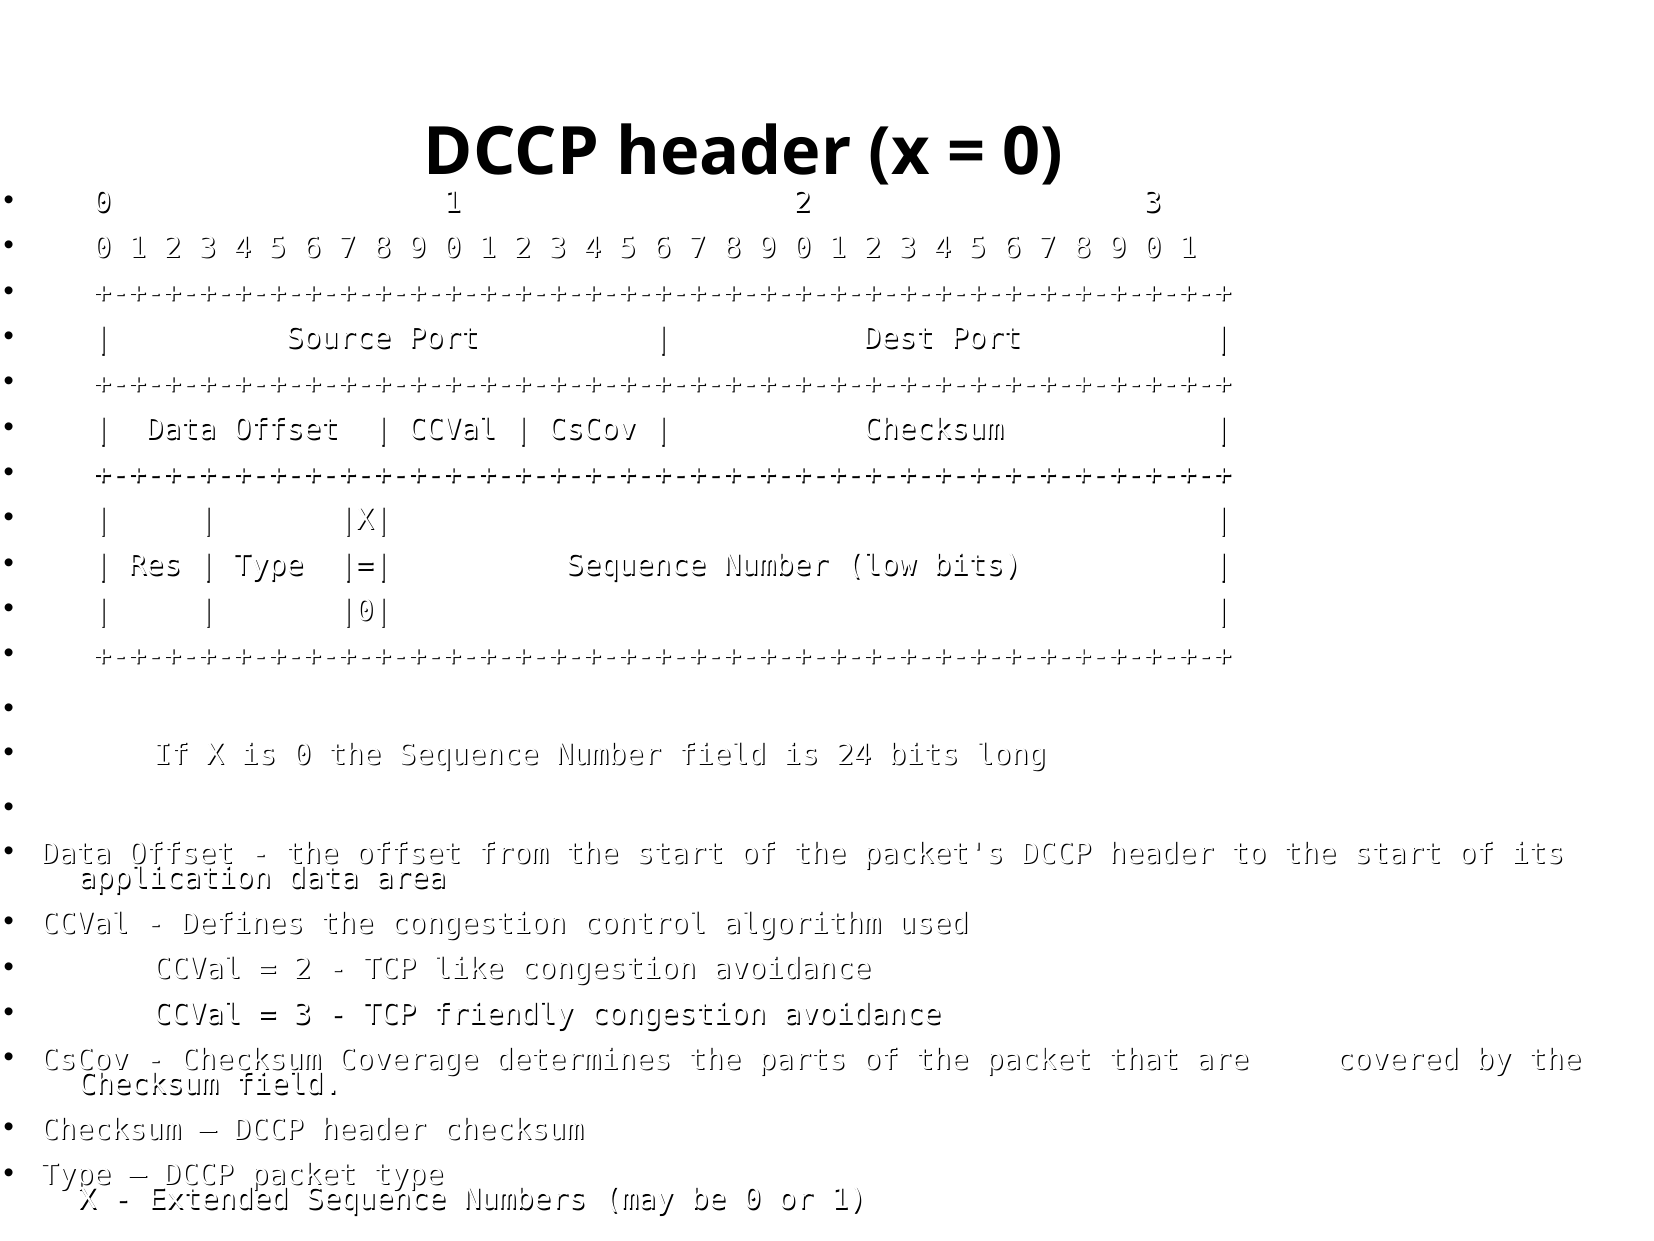

# DCCP header (x = 0)
 0 1 2 3
 0 1 2 3 4 5 6 7 8 9 0 1 2 3 4 5 6 7 8 9 0 1 2 3 4 5 6 7 8 9 0 1
 +-+-+-+-+-+-+-+-+-+-+-+-+-+-+-+-+-+-+-+-+-+-+-+-+-+-+-+-+-+-+-+-+
 | Source Port | Dest Port |
 +-+-+-+-+-+-+-+-+-+-+-+-+-+-+-+-+-+-+-+-+-+-+-+-+-+-+-+-+-+-+-+-+
 | Data Offset | CCVal | CsCov | Checksum |
 +-+-+-+-+-+-+-+-+-+-+-+-+-+-+-+-+-+-+-+-+-+-+-+-+-+-+-+-+-+-+-+-+
 | | |X| |
 | Res | Type |=| Sequence Number (low bits) |
 | | |0| |
 +-+-+-+-+-+-+-+-+-+-+-+-+-+-+-+-+-+-+-+-+-+-+-+-+-+-+-+-+-+-+-+-+
	If X is 0 the Sequence Number field is 24 bits long
Data Offset - the offset from the start of the packet's DCCP header to the start of its application data area
CCVal - Defines the congestion control algorithm used
	CCVal = 2 - TCP like congestion avoidance
	CCVal = 3 - TCP friendly congestion avoidance
CsCov - Checksum Coverage determines the parts of the packet that are covered by the Checksum field.
Checksum – DCCP header checksum
Type – DCCP packet type
X - Extended Sequence Numbers (may be 0 or 1)